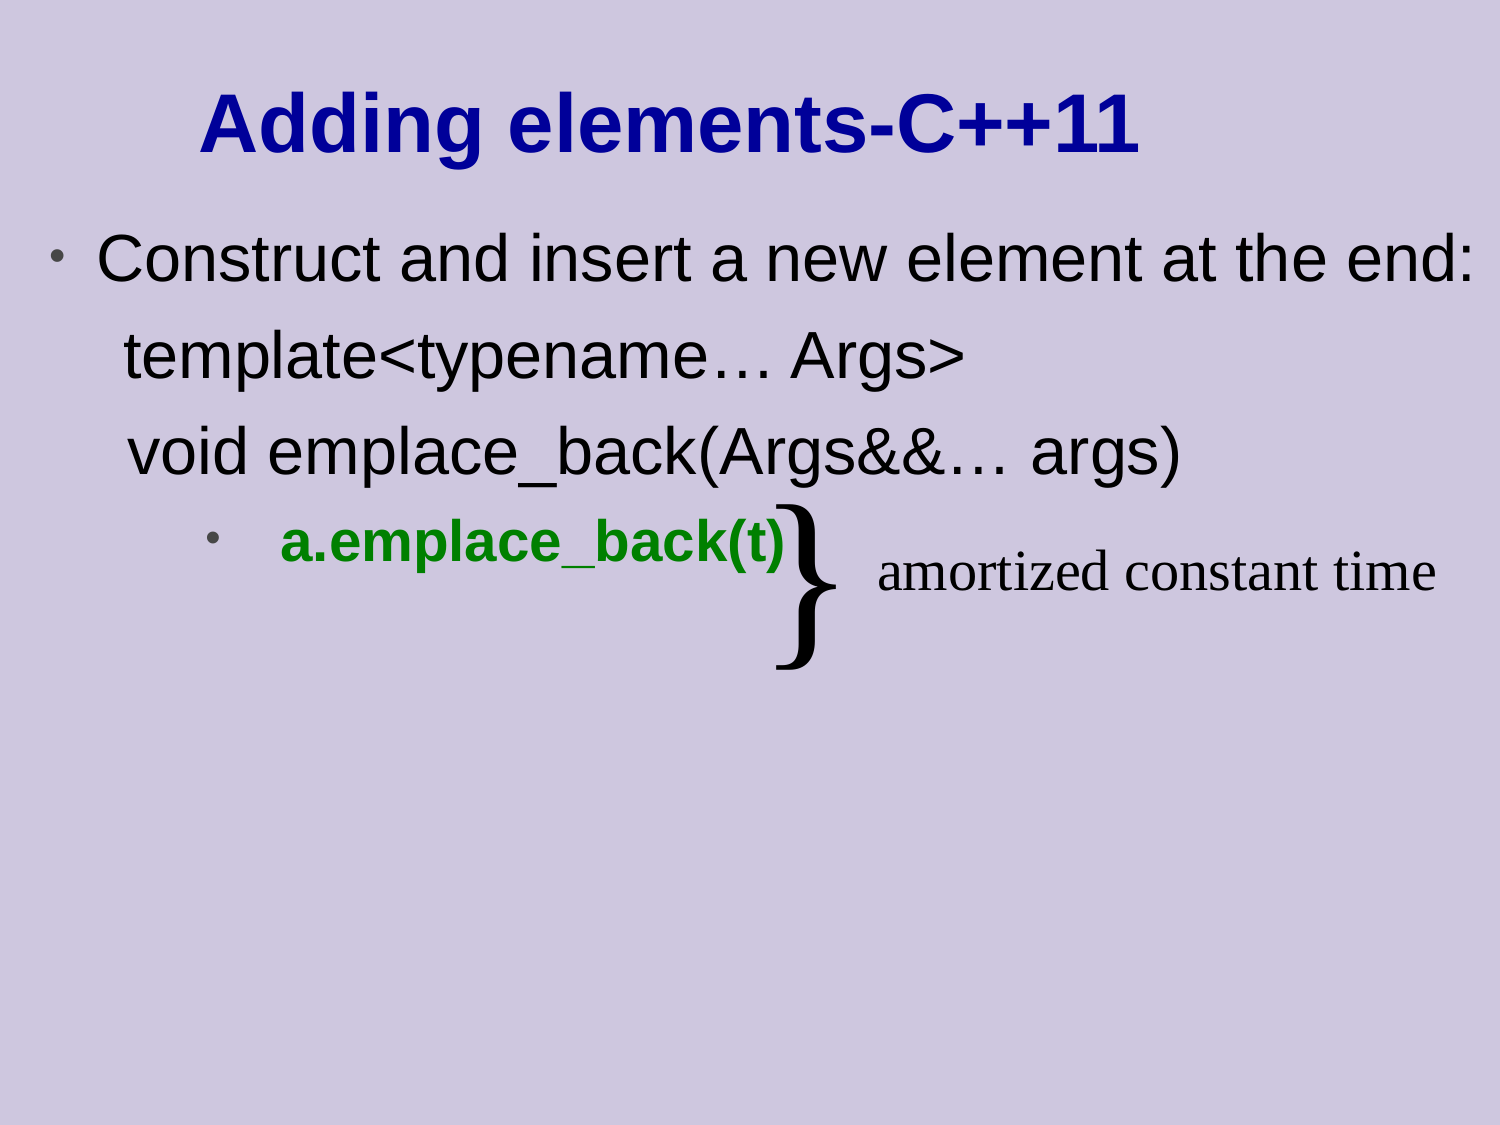

# Adding elements-C++11
Construct and insert a new element at the end:
 template<typename… Args>
void emplace_back(Args&&… args)
a.emplace_back(t)
}
amortized constant time